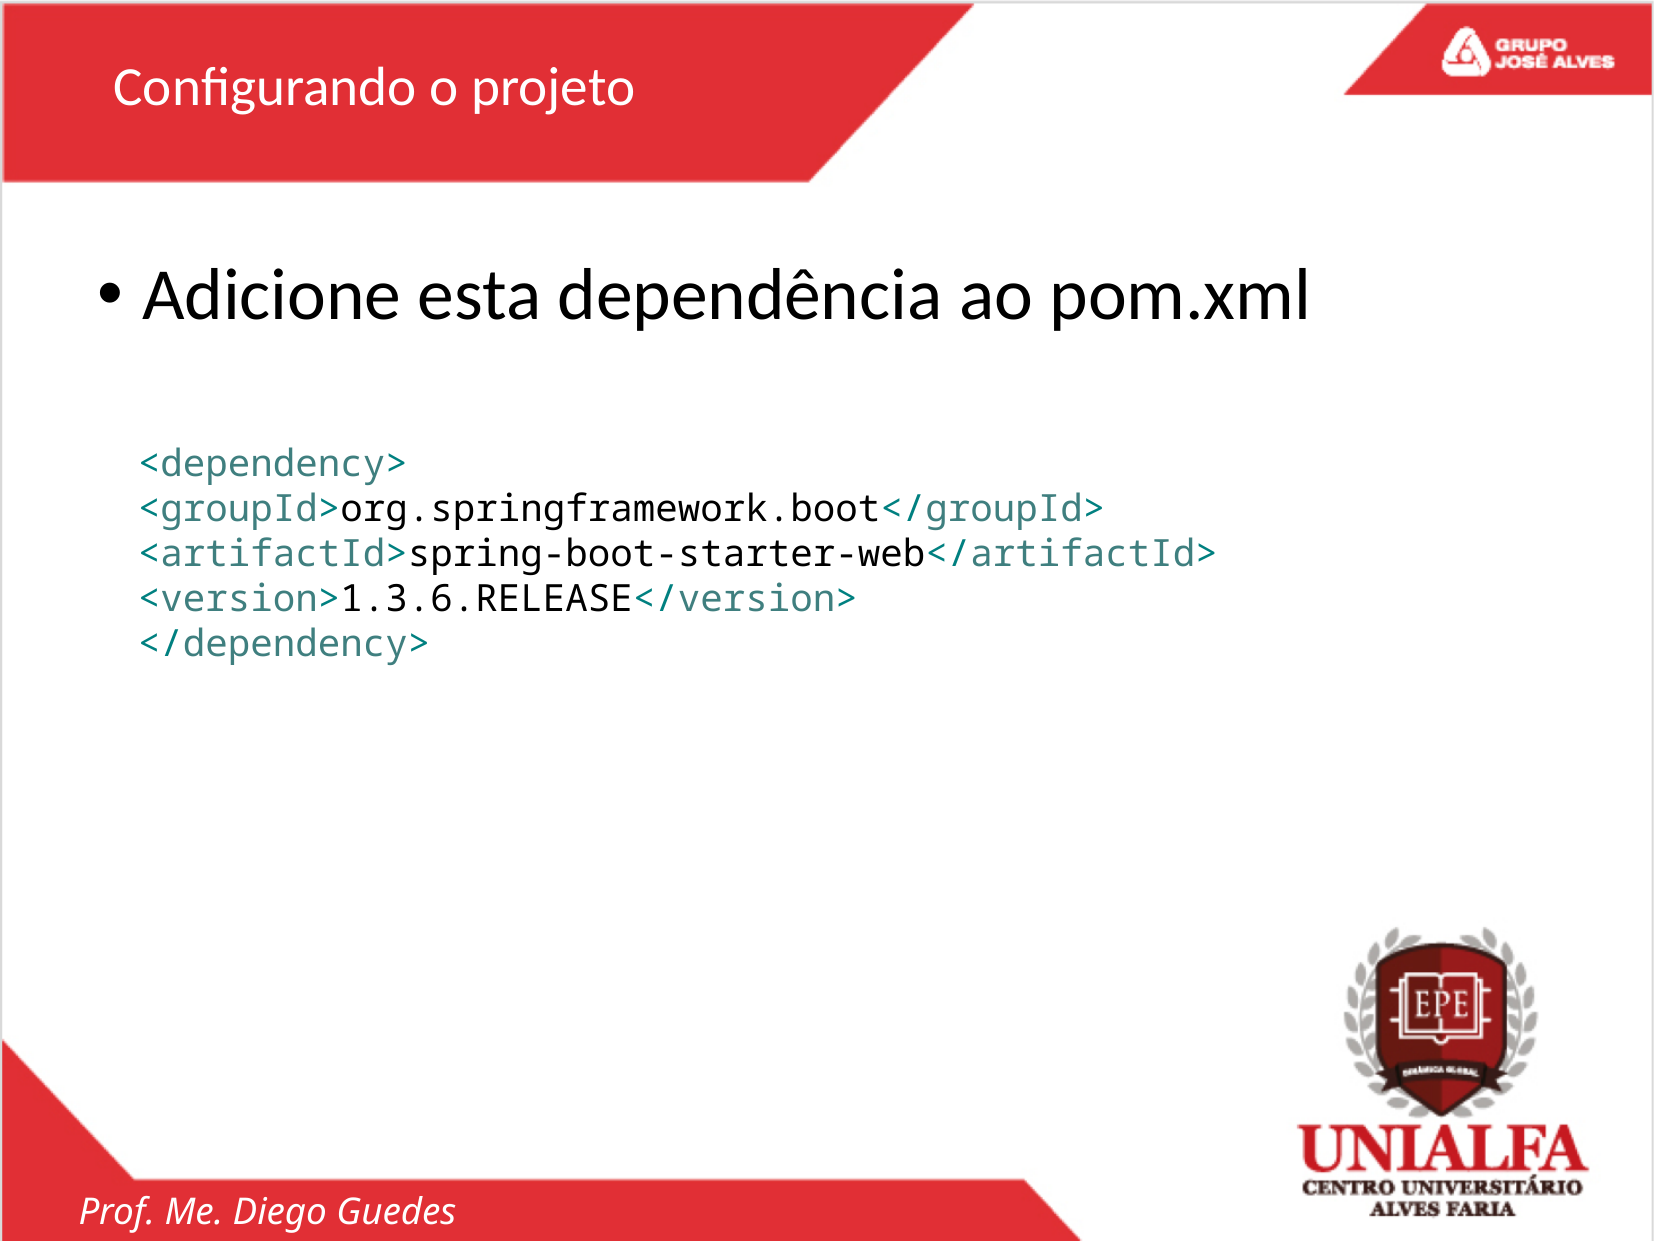

Configurando o projeto
 Adicione esta dependência ao pom.xml
<dependency>
<groupId>org.springframework.boot</groupId>
<artifactId>spring-boot-starter-web</artifactId>
<version>1.3.6.RELEASE</version>
</dependency>
Prof. Me. Diego Guedes